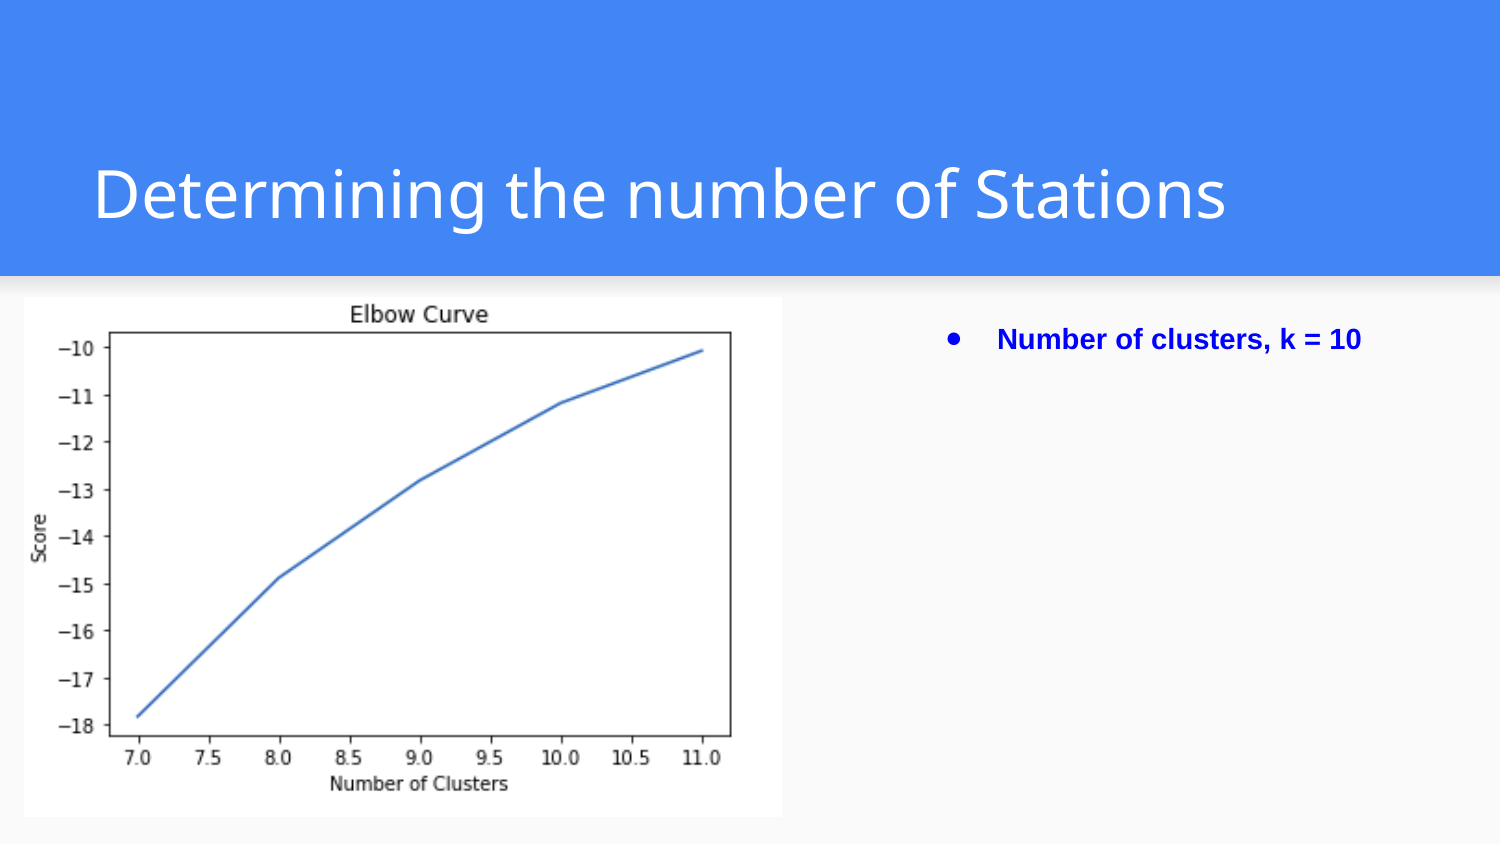

# Determining the number of Stations
Number of clusters, k = 10